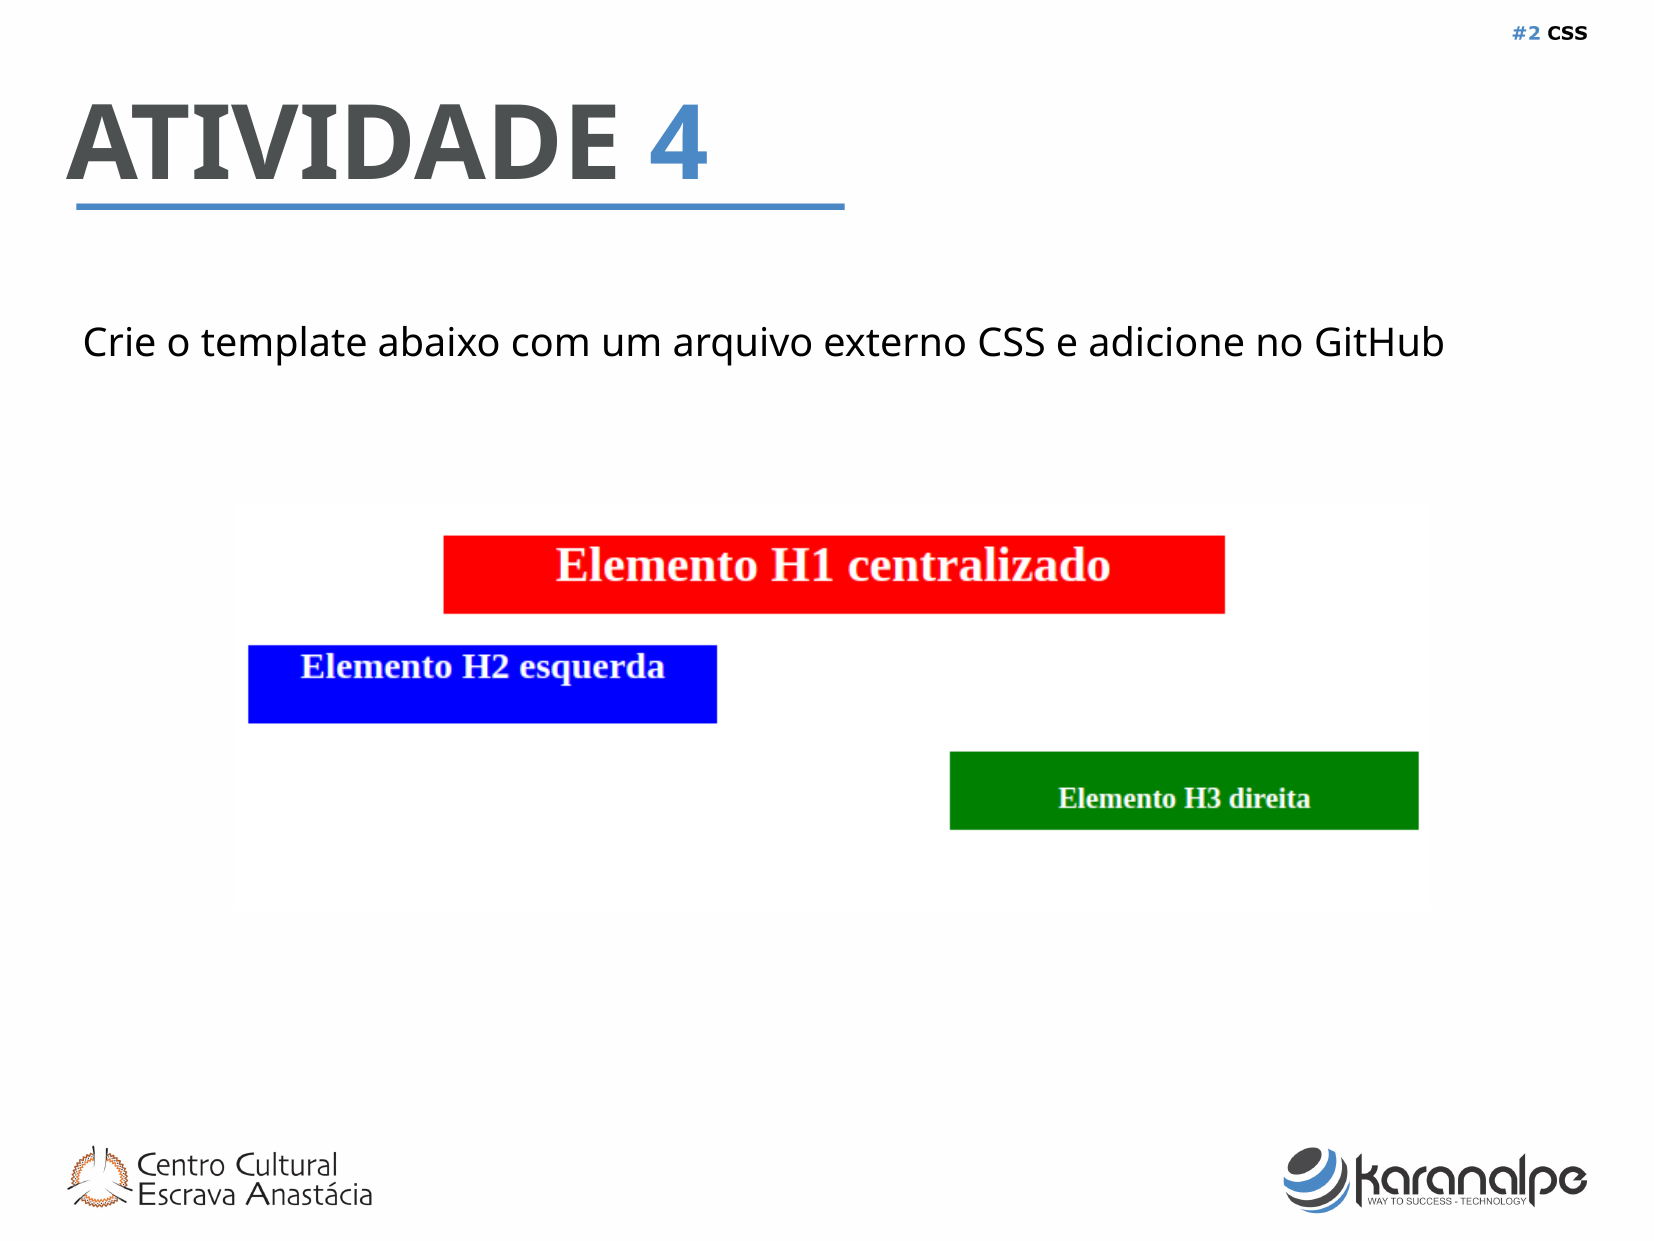

ATIVIDADE 4
# Crie o template abaixo com um arquivo externo CSS e adicione no GitHub